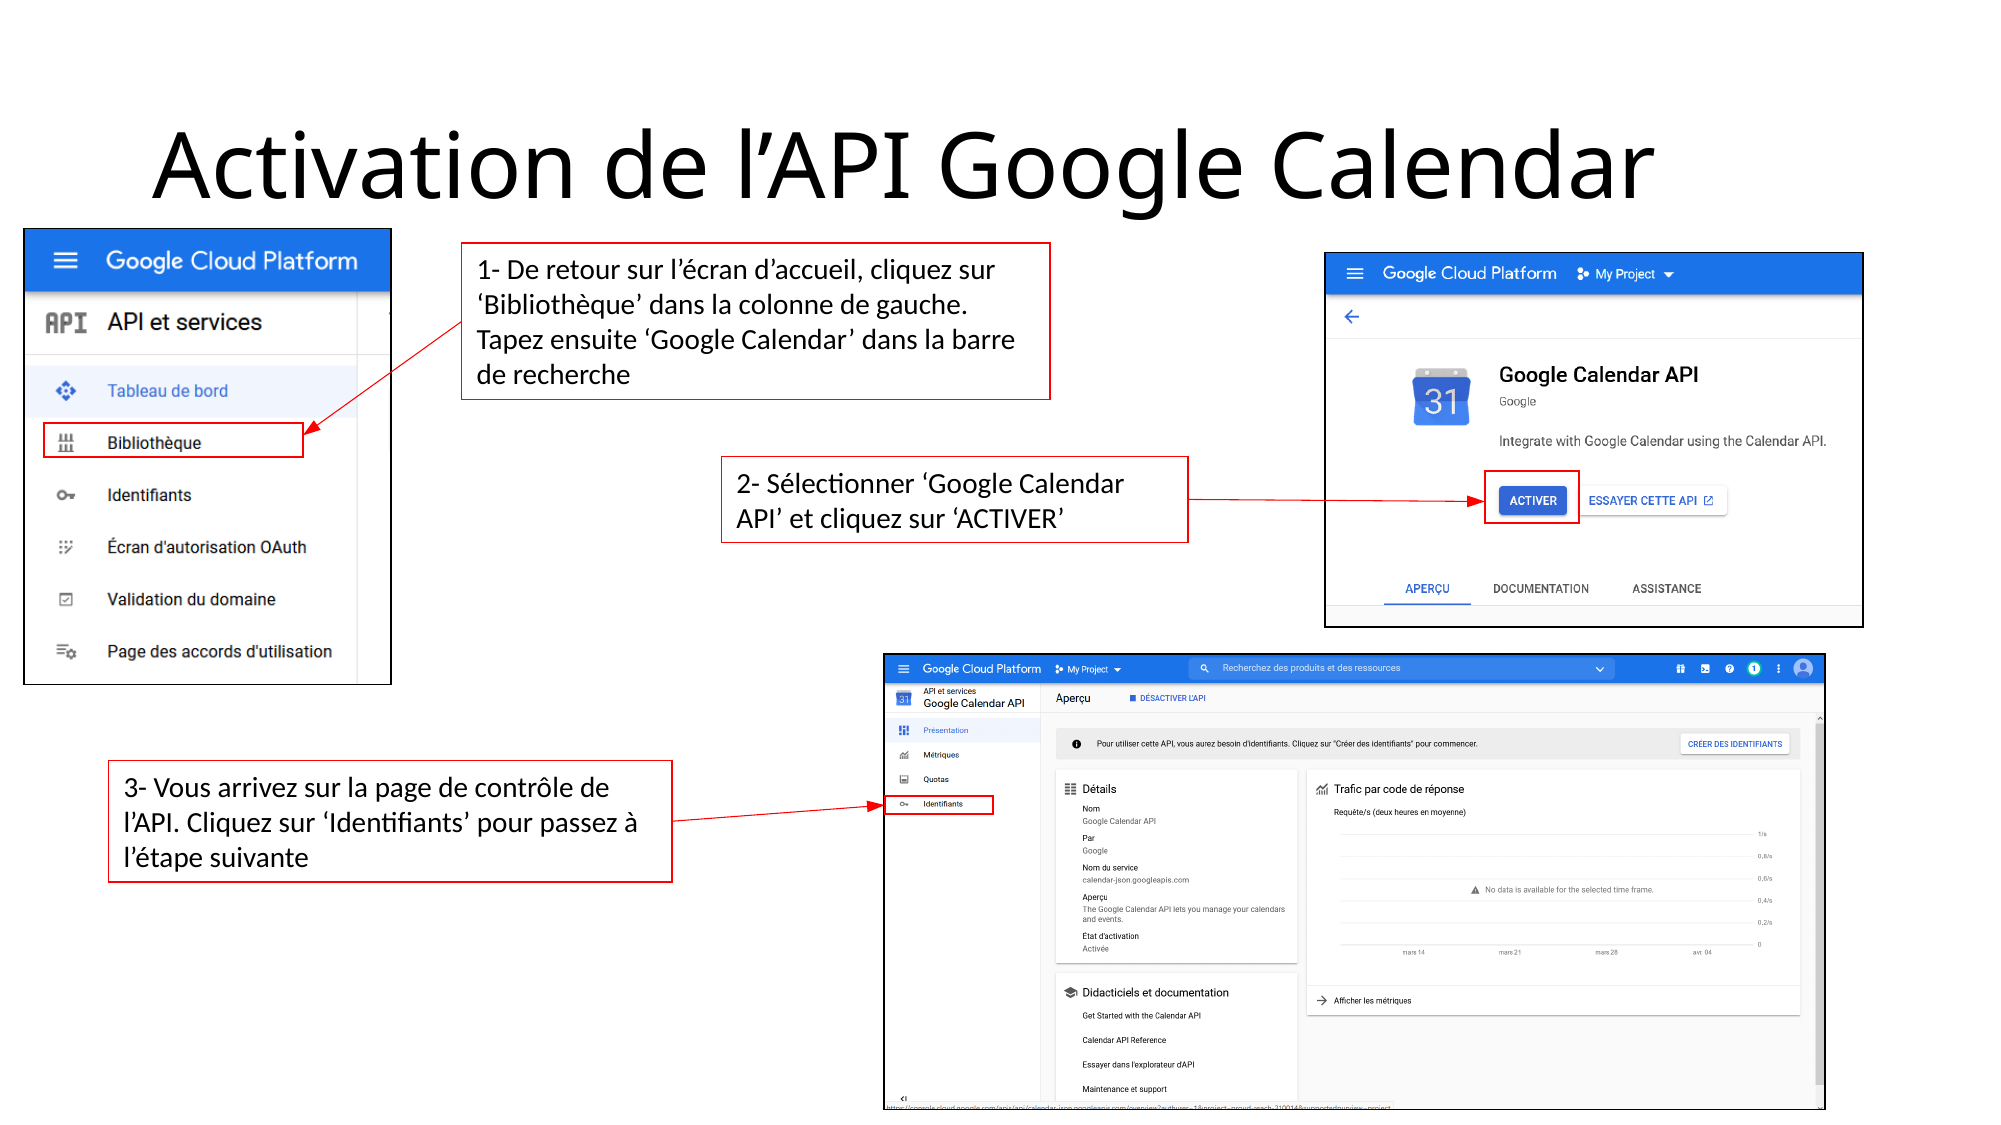

# Activation de l’API Google Calendar
1- De retour sur l’écran d’accueil, cliquez sur ‘Bibliothèque’ dans la colonne de gauche. Tapez ensuite ‘Google Calendar’ dans la barre de recherche
2- Sélectionner ‘Google Calendar API’ et cliquez sur ‘ACTIVER’
3- Vous arrivez sur la page de contrôle de l’API. Cliquez sur ‘Identifiants’ pour passez à l’étape suivante